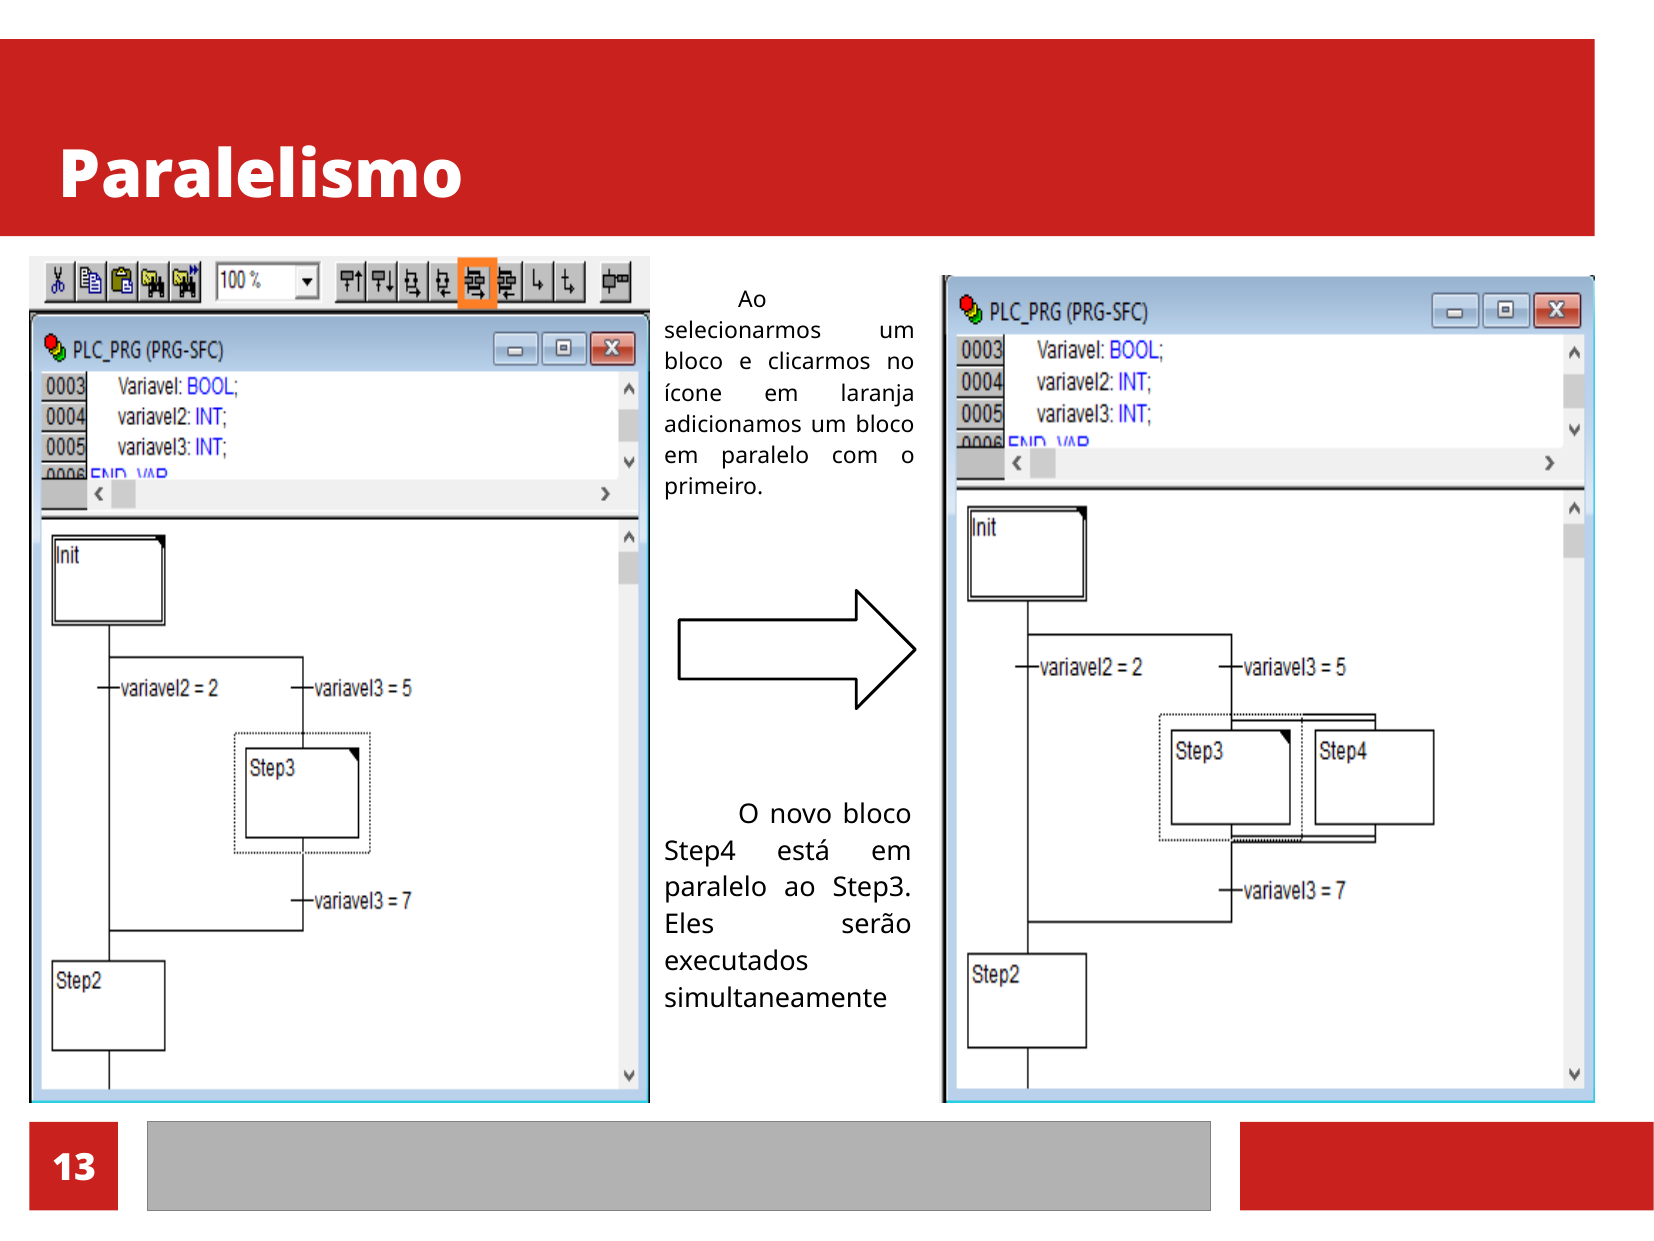

# Paralelismo
	Ao selecionarmos um bloco e clicarmos no ícone em laranja adicionamos um bloco em paralelo com o primeiro.
	O novo bloco Step4 está em paralelo ao Step3. Eles serão executados simultaneamente
13